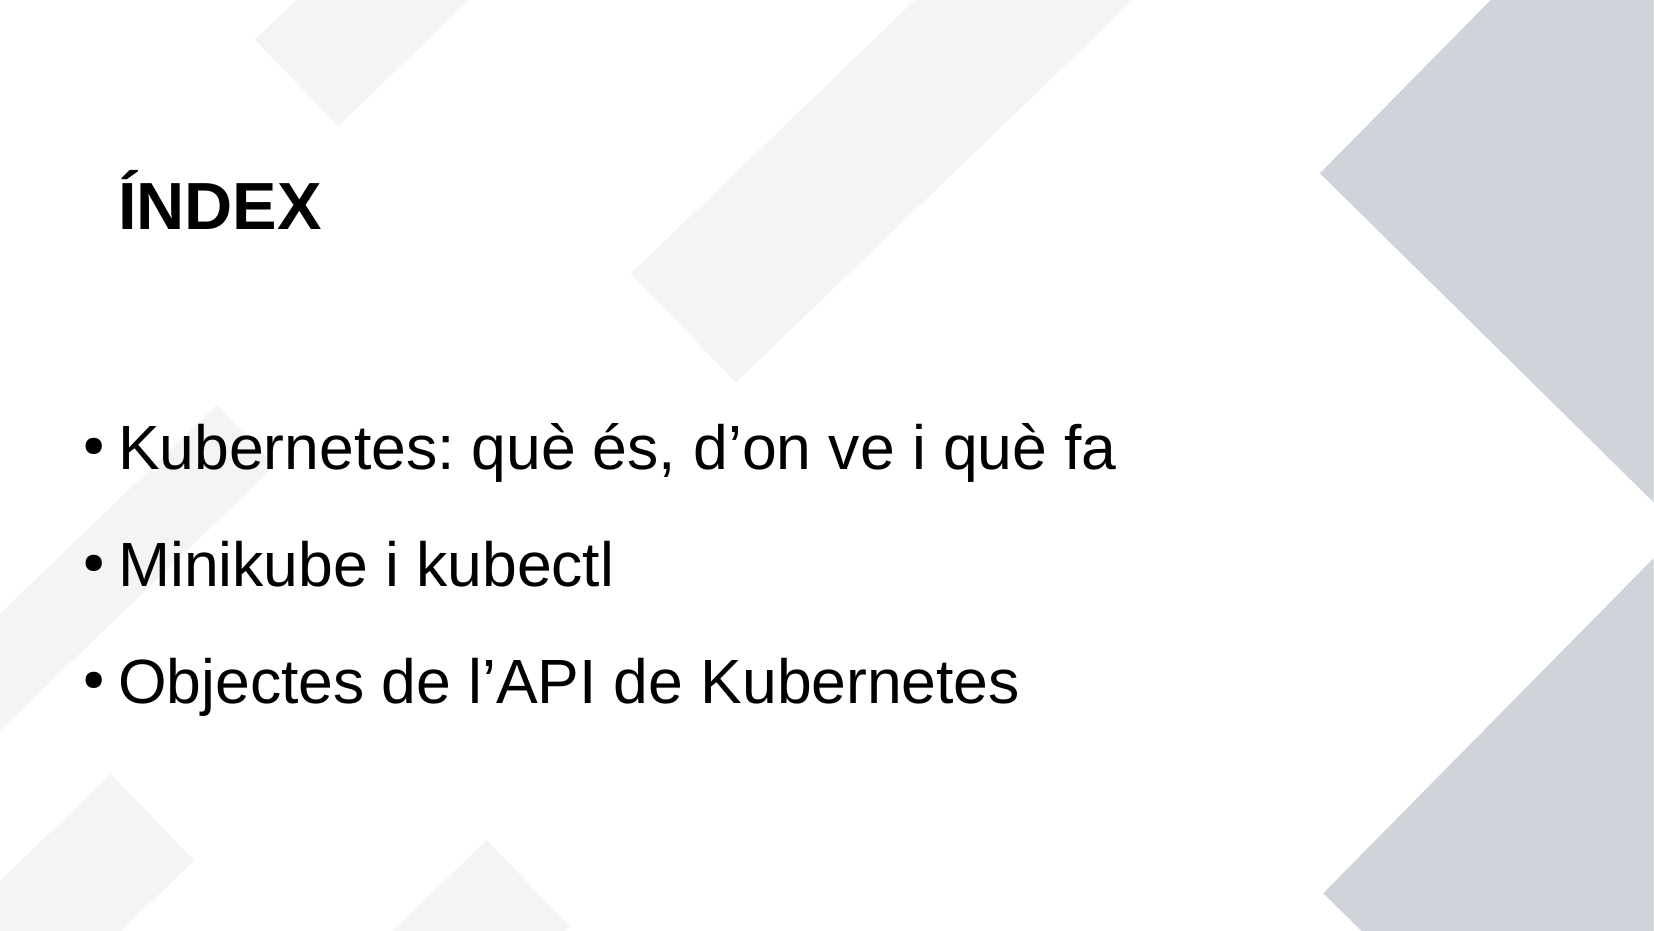

# ÍNDEX
Kubernetes: què és, d’on ve i què fa
Minikube i kubectl
Objectes de l’API de Kubernetes